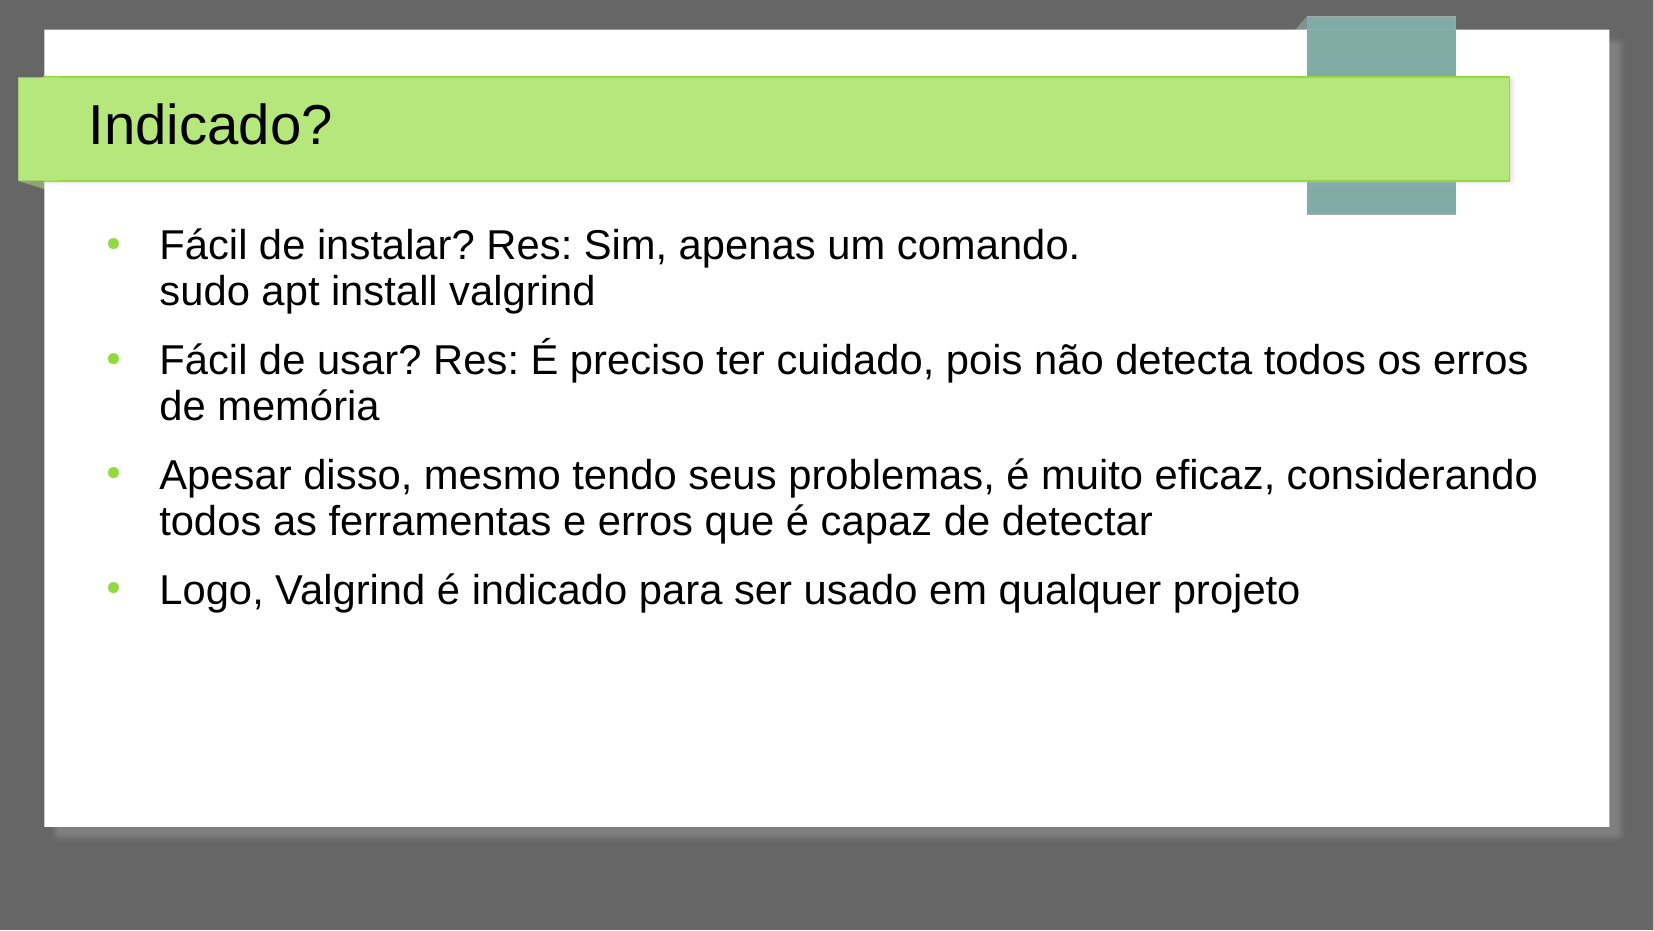

# Indicado?
Fácil de instalar? Res: Sim, apenas um comando.
sudo apt install valgrind
Fácil de usar? Res: É preciso ter cuidado, pois não detecta todos os erros de memória
Apesar disso, mesmo tendo seus problemas, é muito eficaz, considerando todos as ferramentas e erros que é capaz de detectar
Logo, Valgrind é indicado para ser usado em qualquer projeto